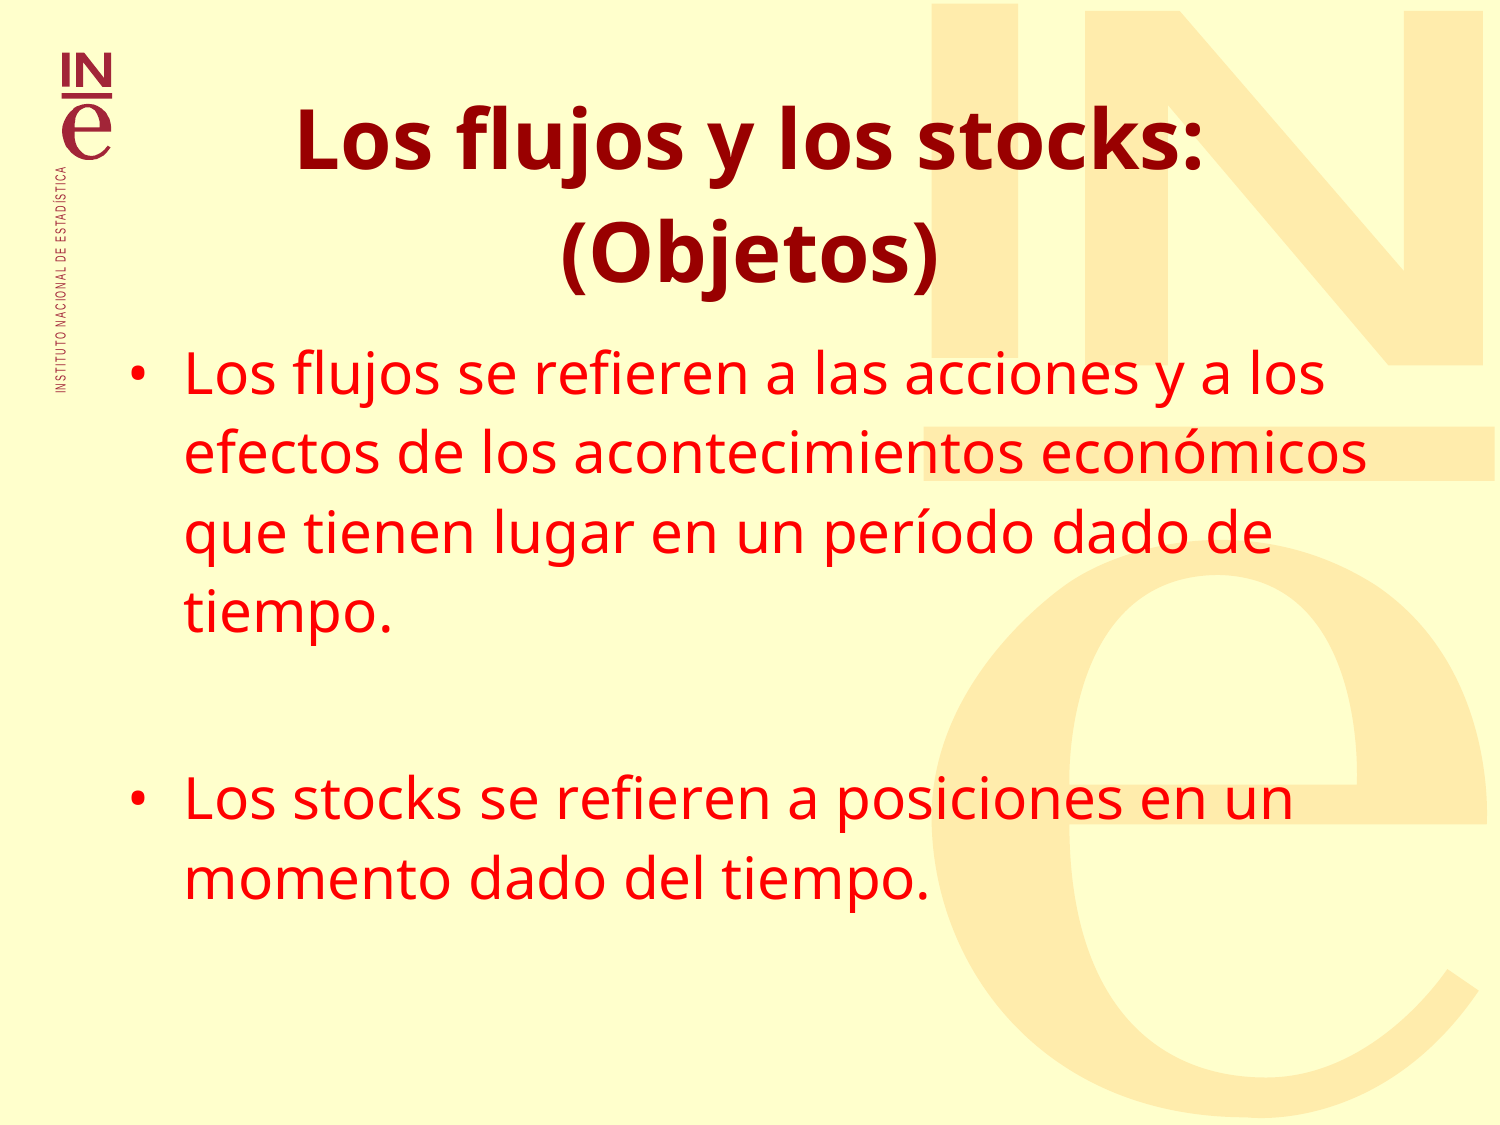

# Los flujos y los stocks: (Objetos)
Los flujos se refieren a las acciones y a los efectos de los acontecimientos económicos que tienen lugar en un período dado de tiempo.
Los stocks se refieren a posiciones en un momento dado del tiempo.